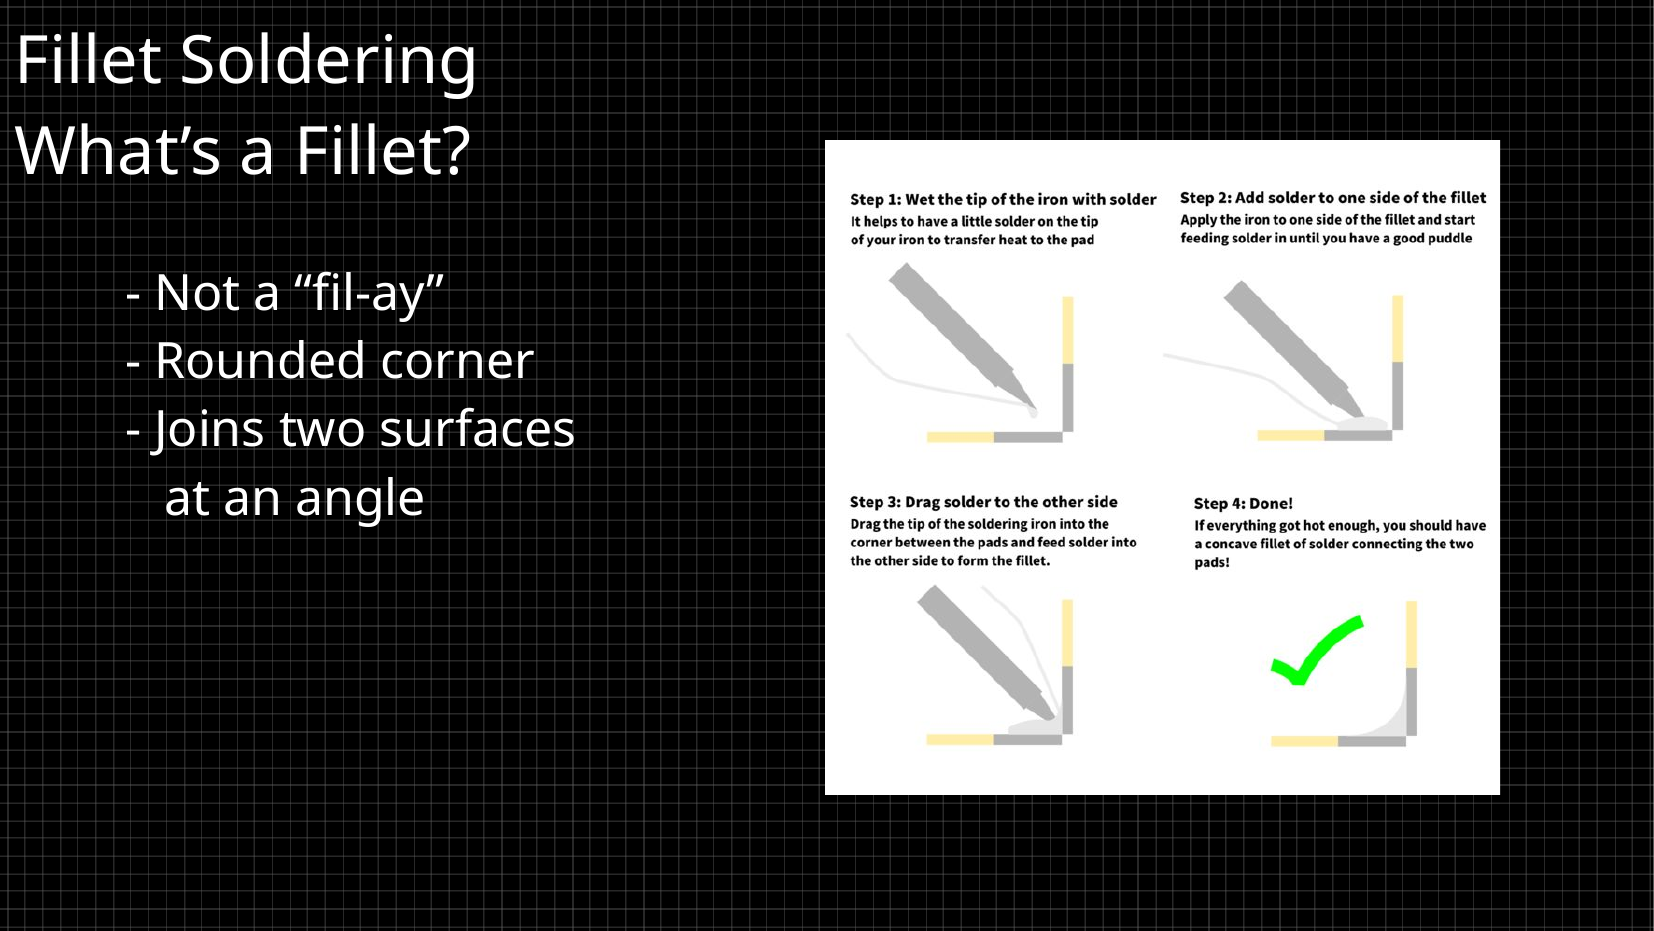

Fillet Soldering
What’s a Fillet?
- Not a “fil-ay”
- Rounded corner
- Joins two surfaces
 at an angle